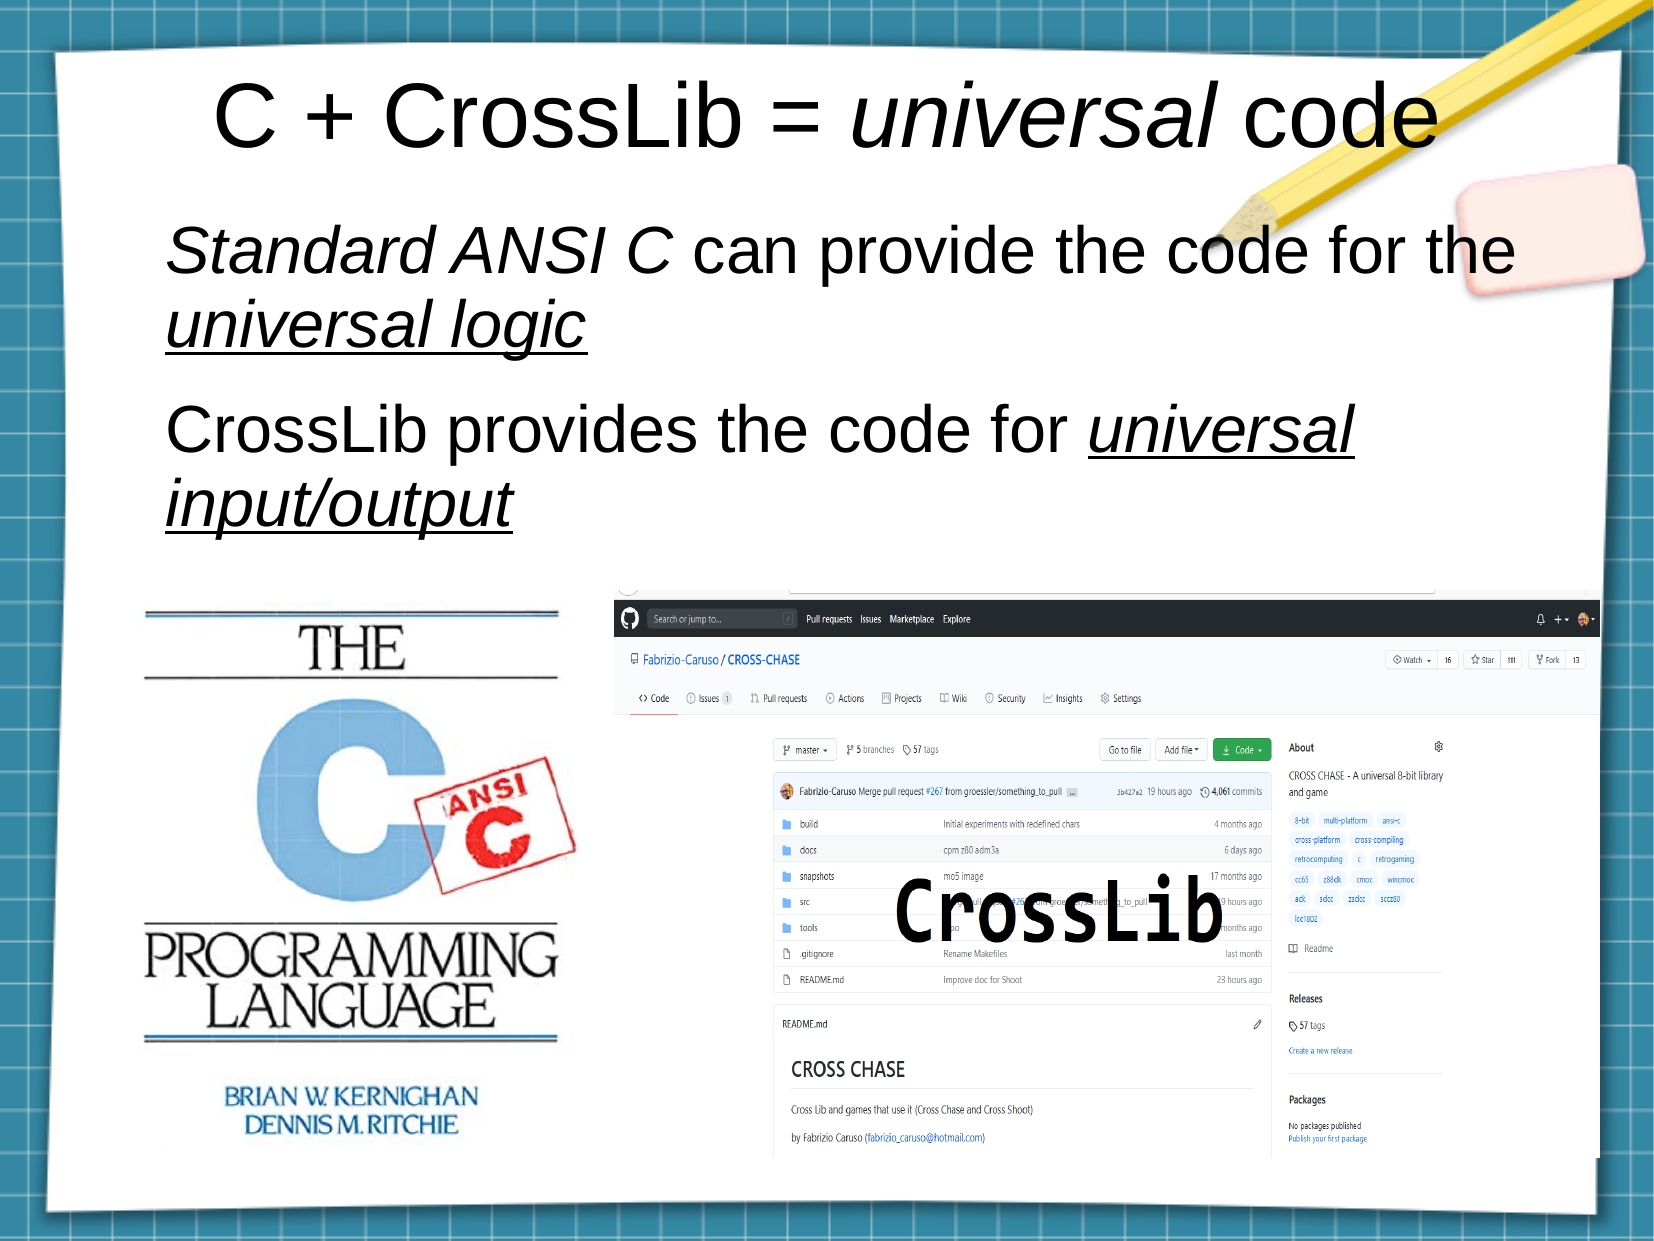

# C + CrossLib = universal code
Standard ANSI C can provide the code for the universal logic
CrossLib provides the code for universal input/output